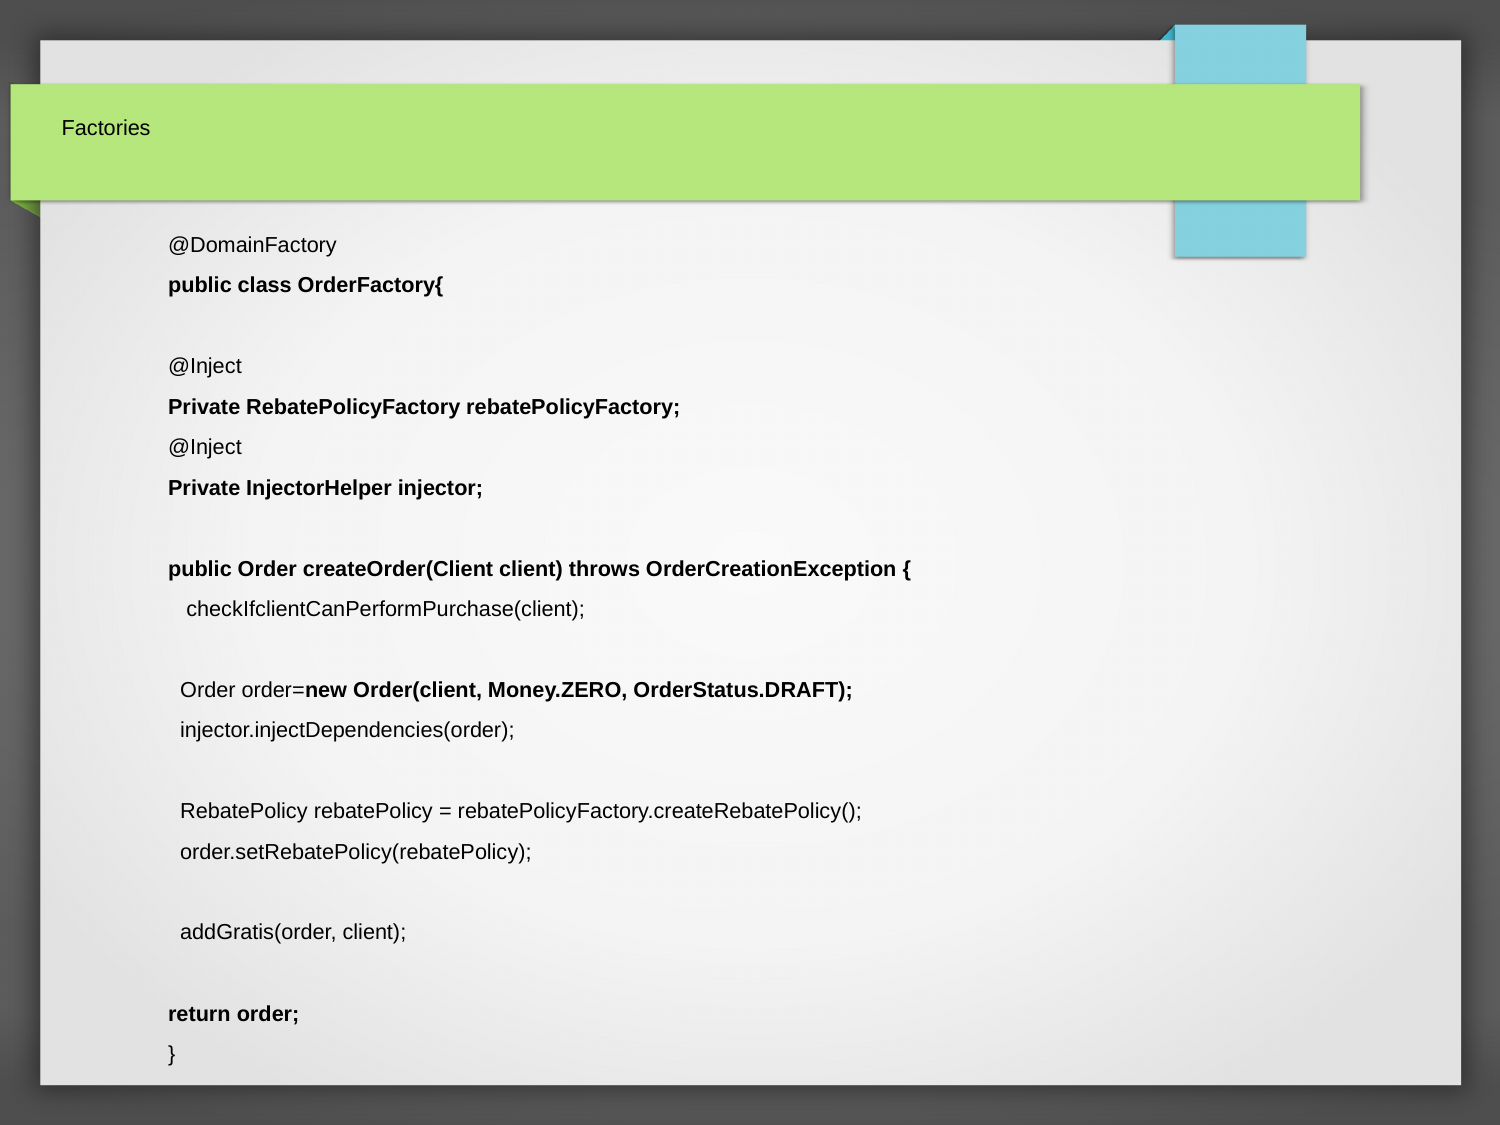

Factories
@DomainFactory
public class OrderFactory{
@Inject
Private RebatePolicyFactory rebatePolicyFactory;
@Inject
Private InjectorHelper injector;
public Order createOrder(Client client) throws OrderCreationException {
 checkIfclientCanPerformPurchase(client);
 Order order=new Order(client, Money.ZERO, OrderStatus.DRAFT);
 injector.injectDependencies(order);
 RebatePolicy rebatePolicy = rebatePolicyFactory.createRebatePolicy();
 order.setRebatePolicy(rebatePolicy);
 addGratis(order, client);
return order;
}